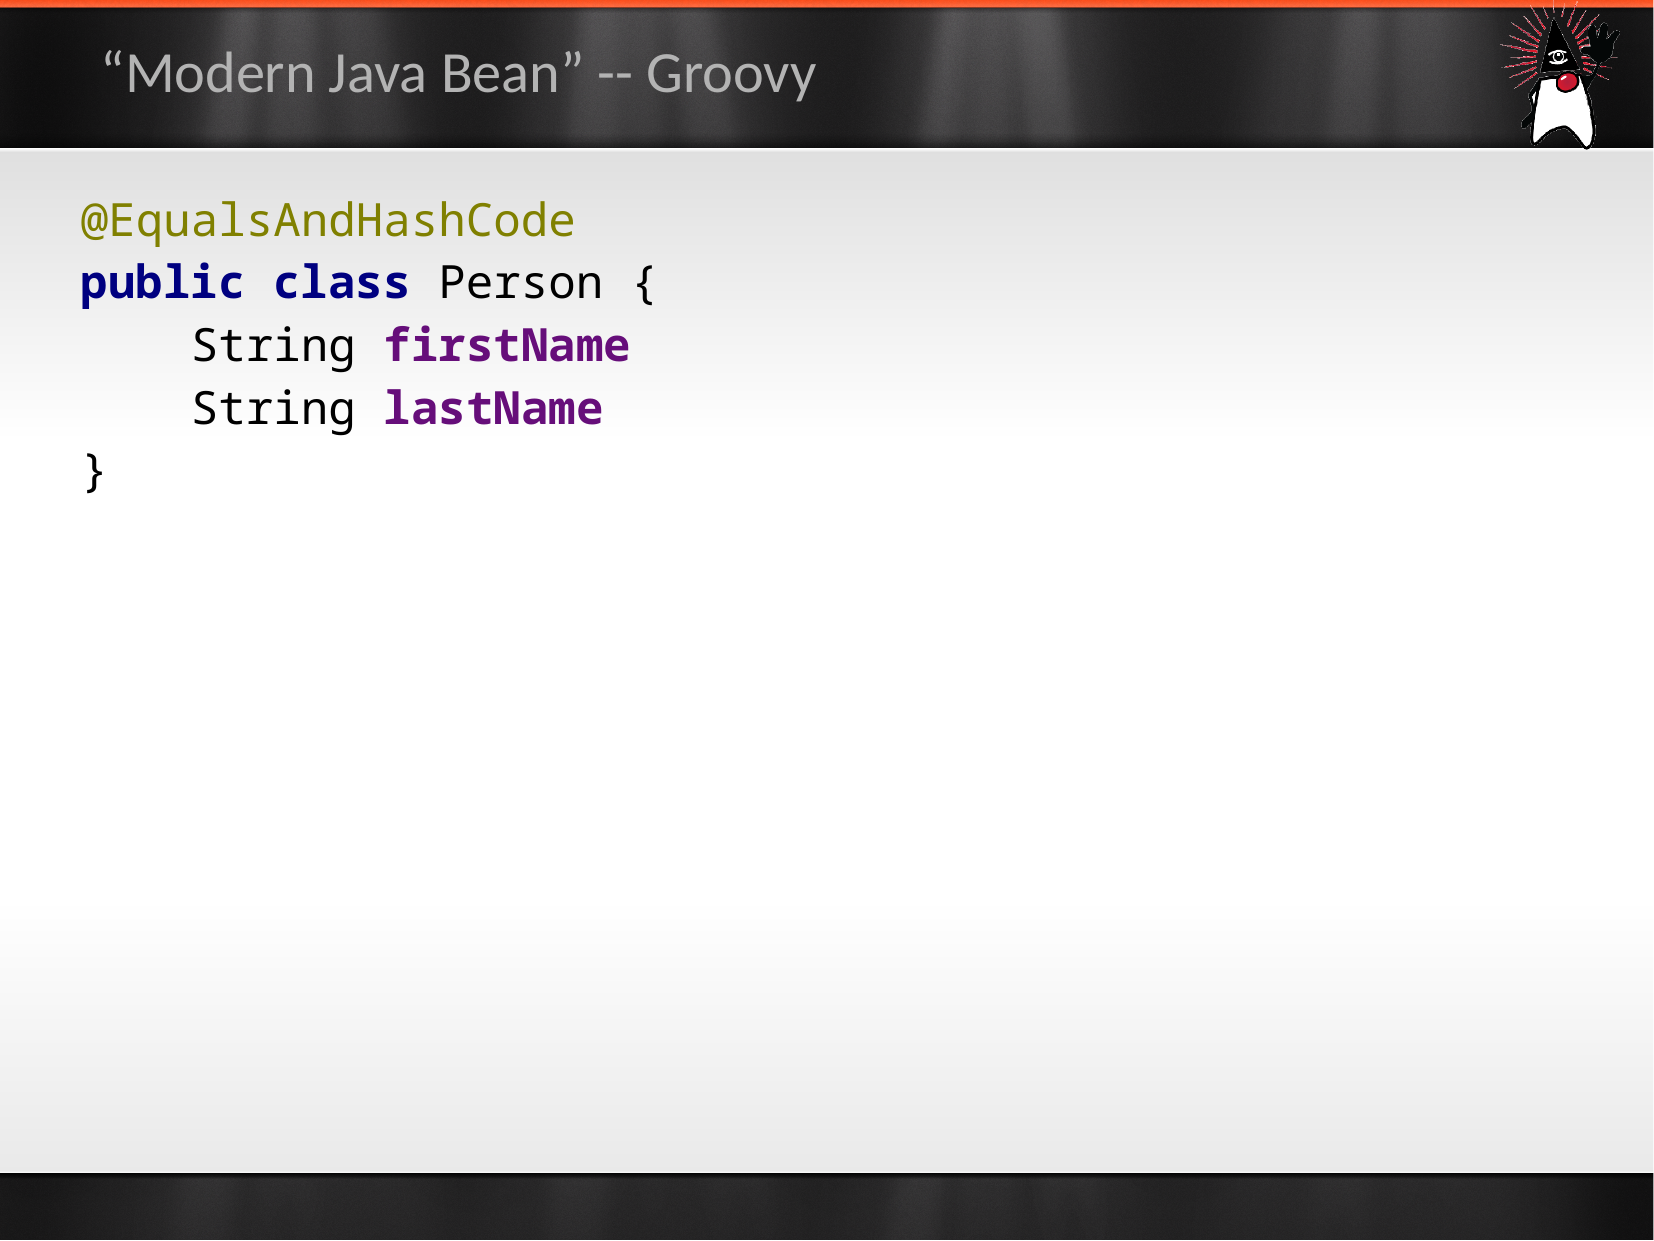

# “Modern Java Bean” -- Groovy
@EqualsAndHashCode
public class Person {
 String firstName
 String lastName
}